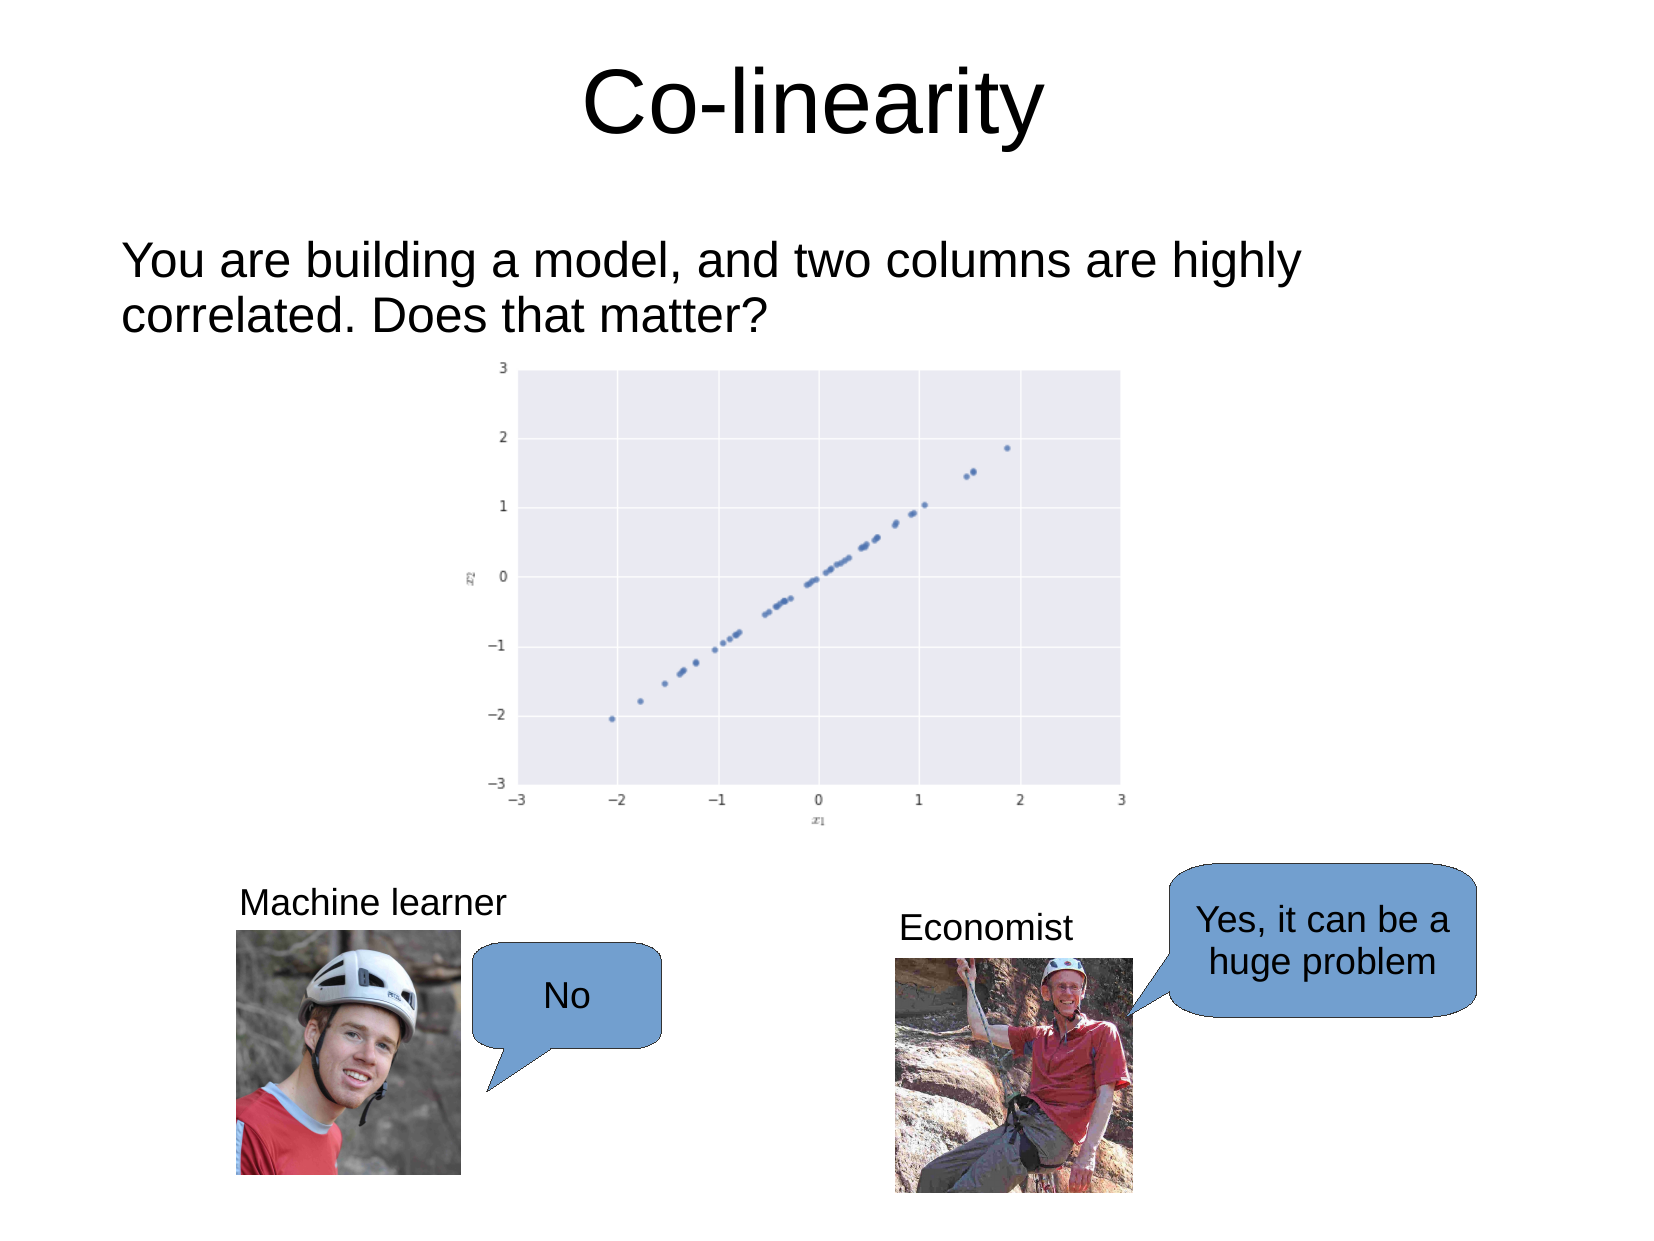

# Co-linearity
You are building a model, and two columns are highly correlated. Does that matter?
Yes, it can be a
huge problem
Machine learner
Economist
No